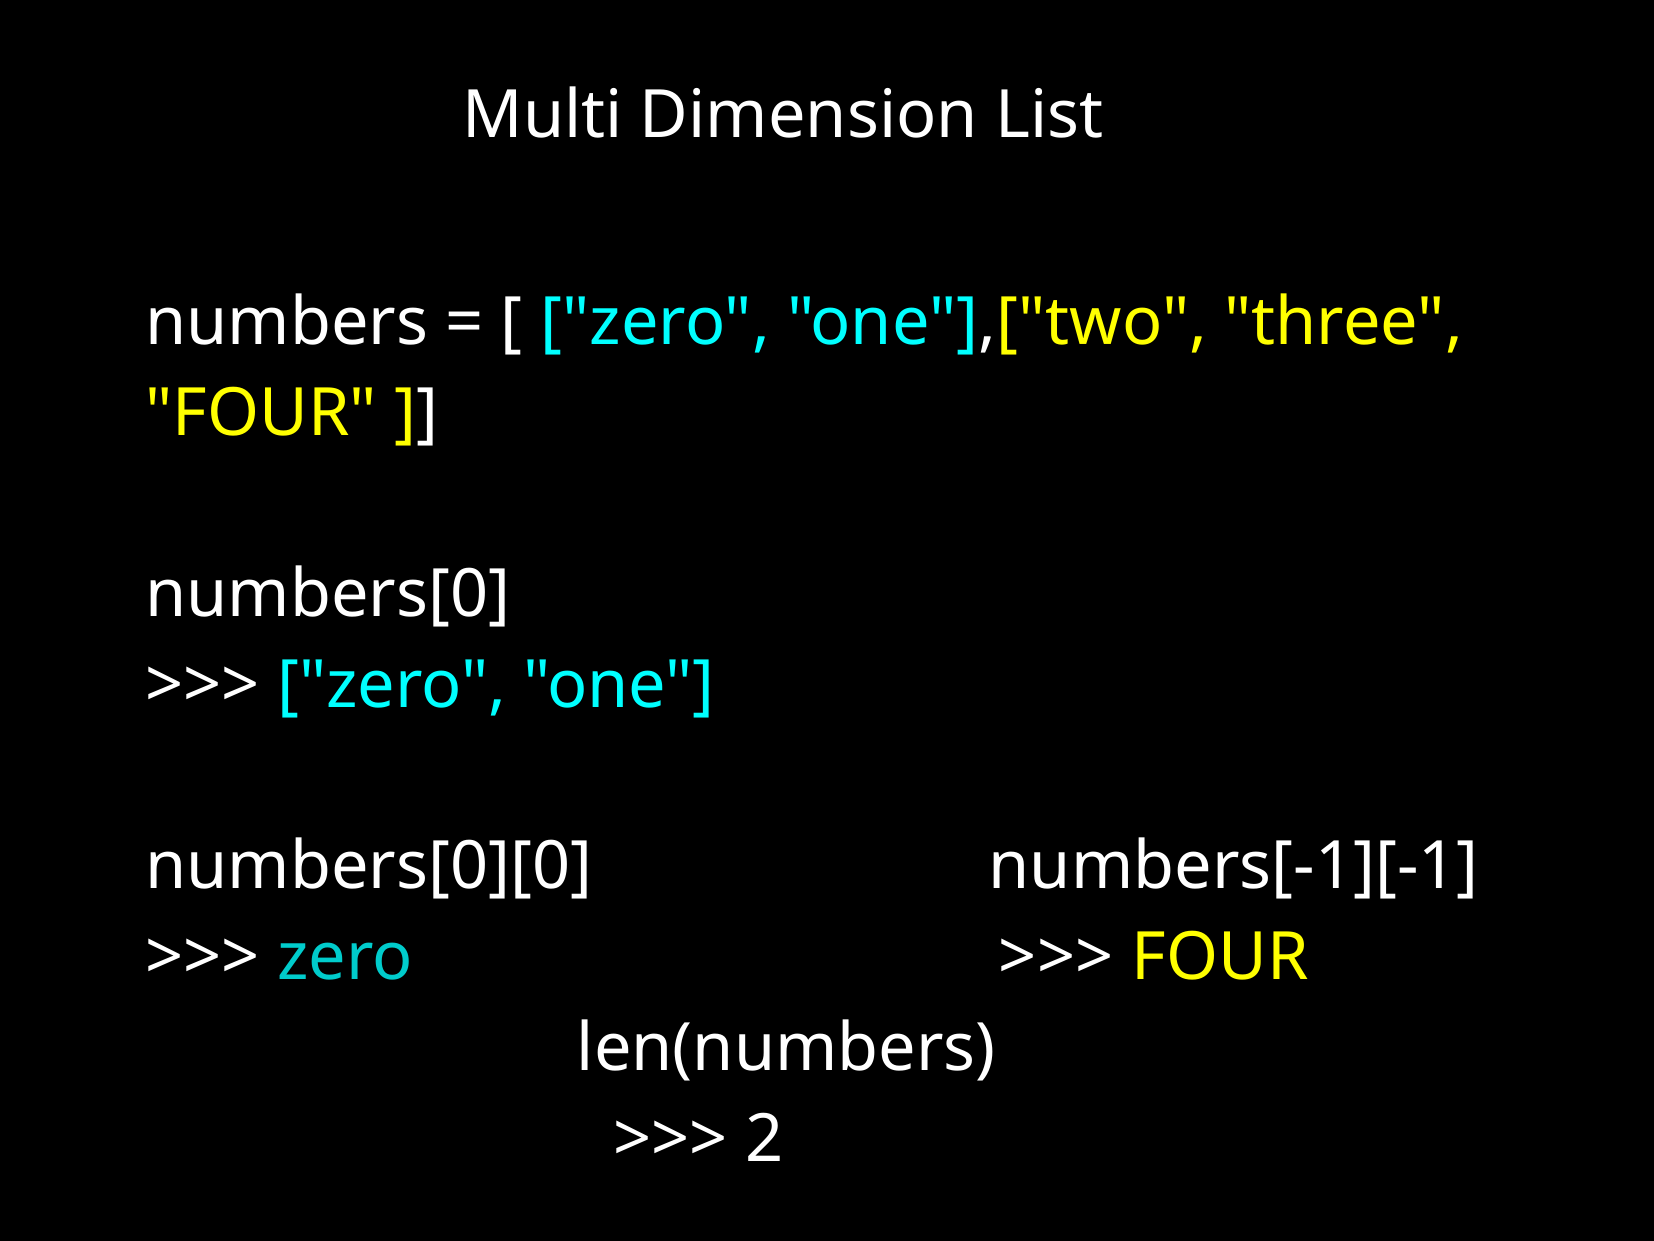

Multi Dimension List
numbers = [ ["zero", "one"],["two", "three", "FOUR" ]]
numbers[0]
>>> ["zero", "one"]
numbers[0][0] numbers[-1][-1]
>>> zero >>> FOUR
 len(numbers)
				 >>> 2